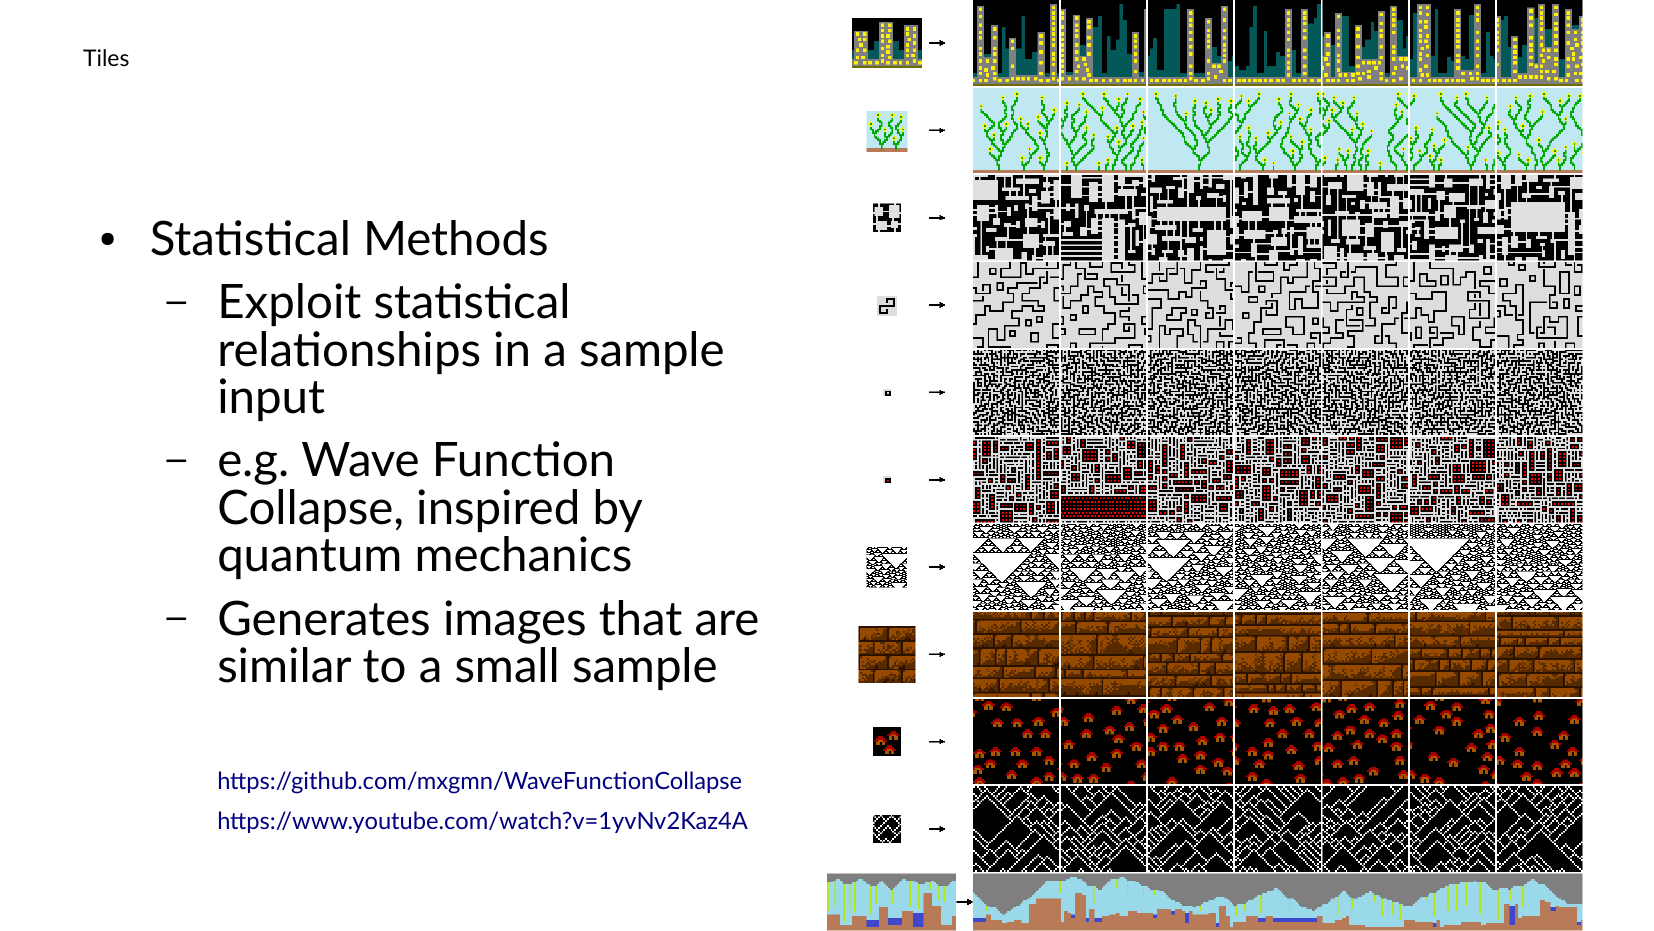

# Tiles
Statistical Methods
Exploit statistical relationships in a sample input
e.g. Wave Function Collapse, inspired by quantum mechanics
Generates images that are similar to a small sample
https://github.com/mxgmn/WaveFunctionCollapse
https://www.youtube.com/watch?v=1yvNv2Kaz4A